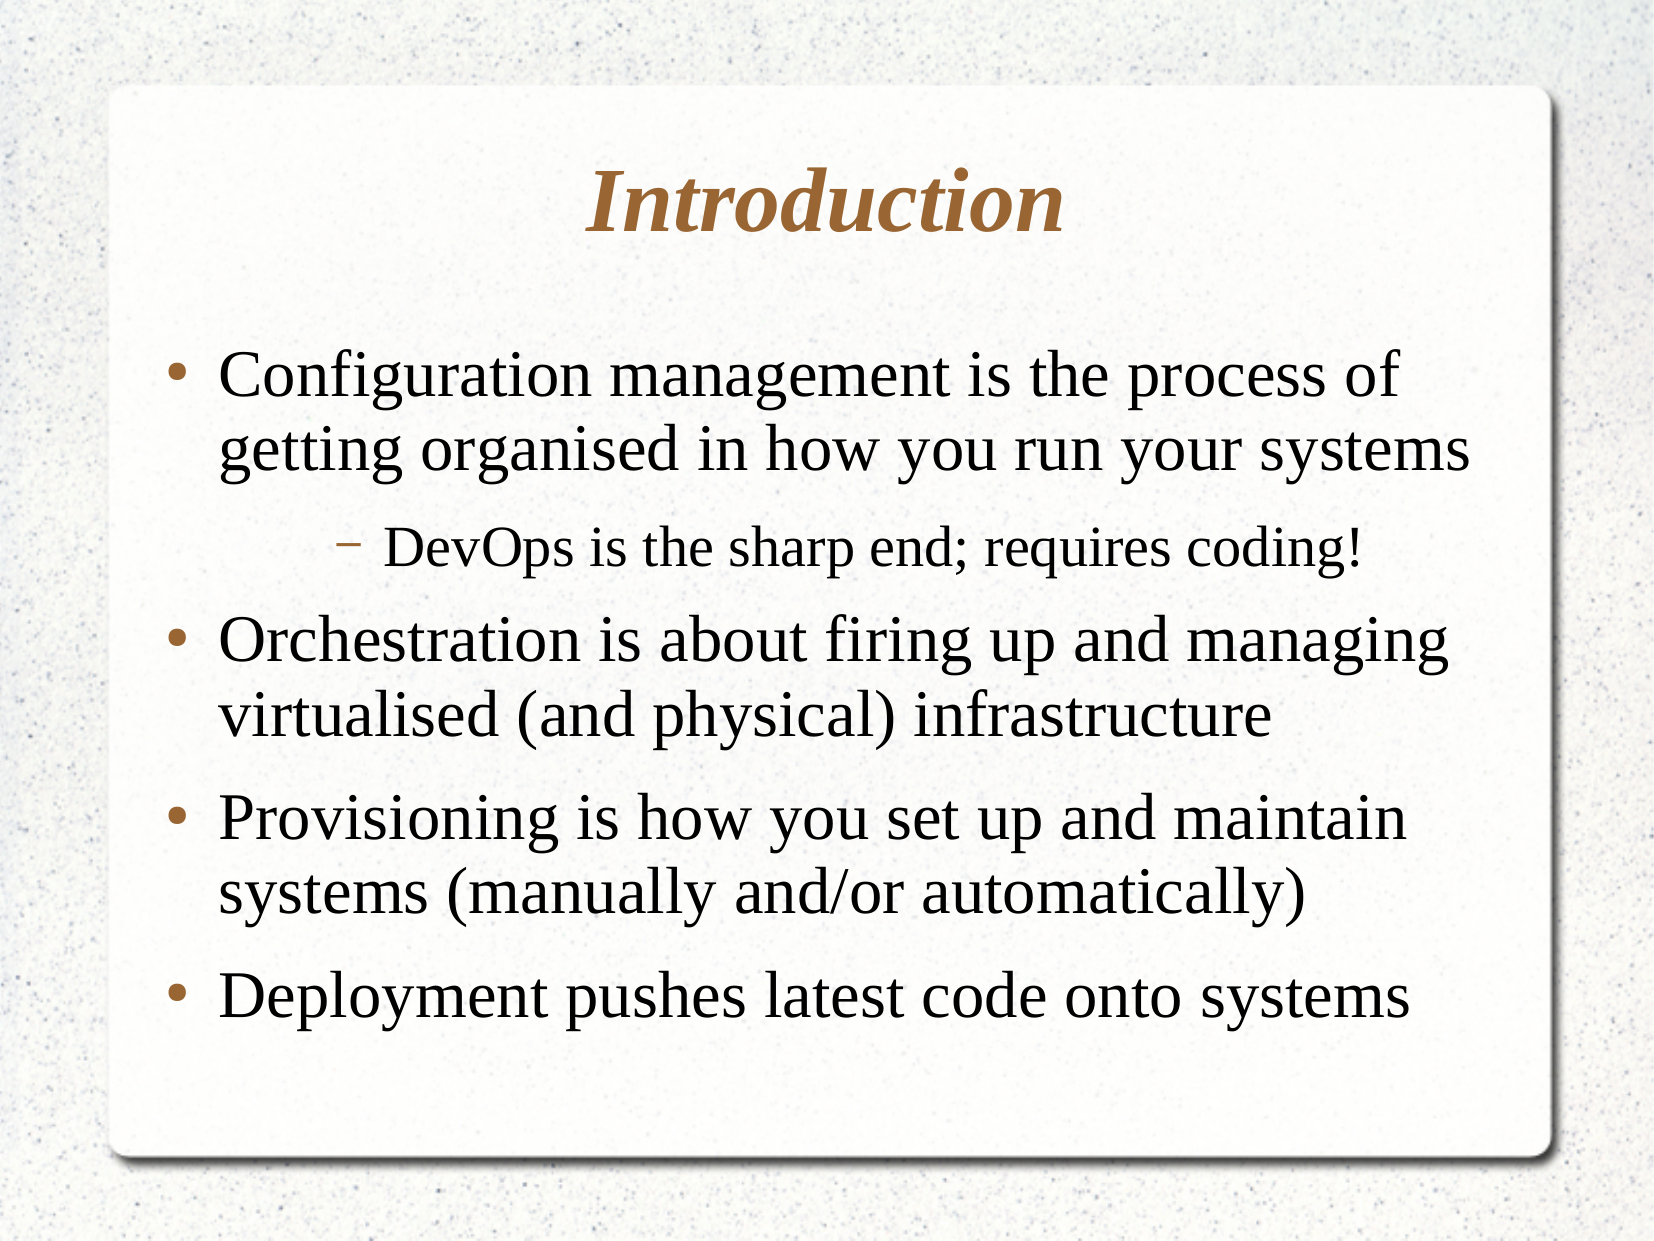

# Introduction
Configuration management is the process of getting organised in how you run your systems
DevOps is the sharp end; requires coding!
Orchestration is about firing up and managing virtualised (and physical) infrastructure
Provisioning is how you set up and maintain systems (manually and/or automatically)
Deployment pushes latest code onto systems